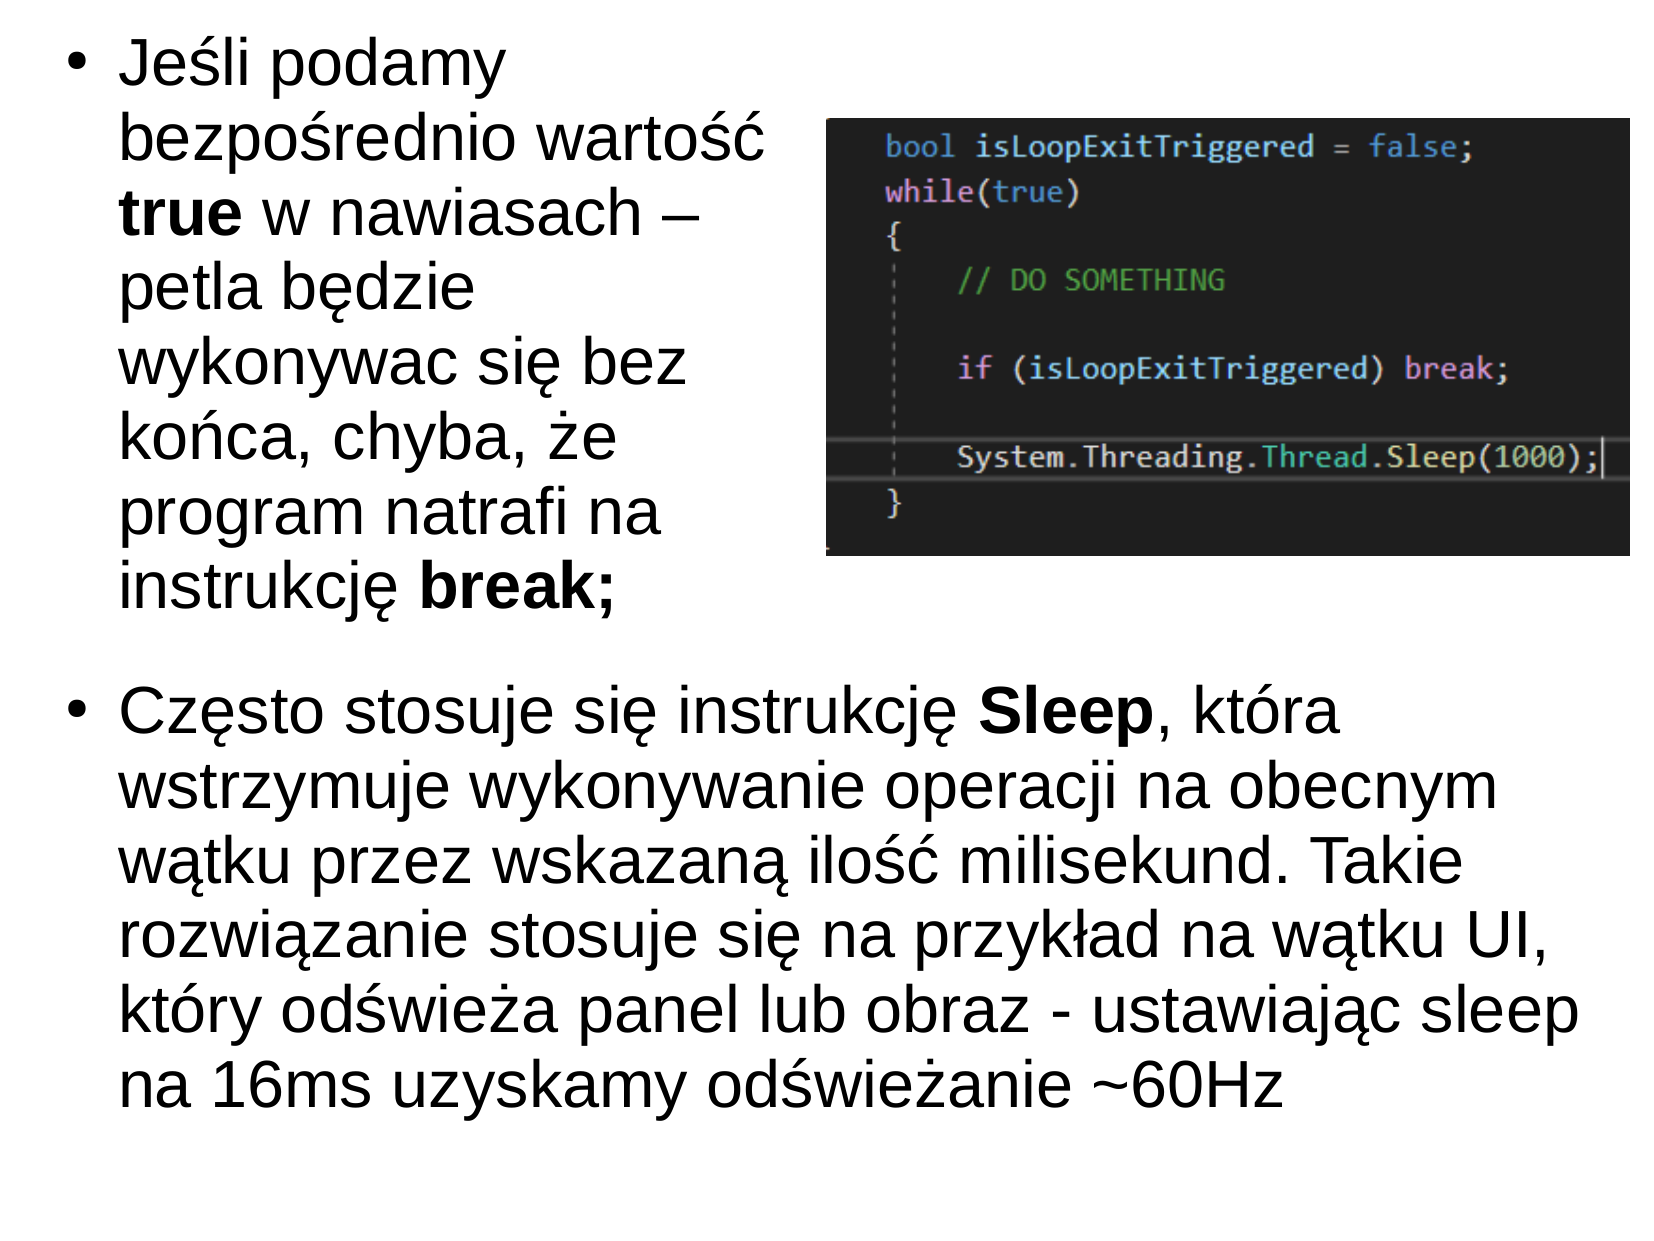

# Jeśli podamy bezpośrednio wartość true w nawiasach – petla będzie wykonywac się bez końca, chyba, że program natrafi na instrukcję break;
Często stosuje się instrukcję Sleep, która wstrzymuje wykonywanie operacji na obecnym wątku przez wskazaną ilość milisekund. Takie rozwiązanie stosuje się na przykład na wątku UI, który odświeża panel lub obraz - ustawiając sleep na 16ms uzyskamy odświeżanie ~60Hz